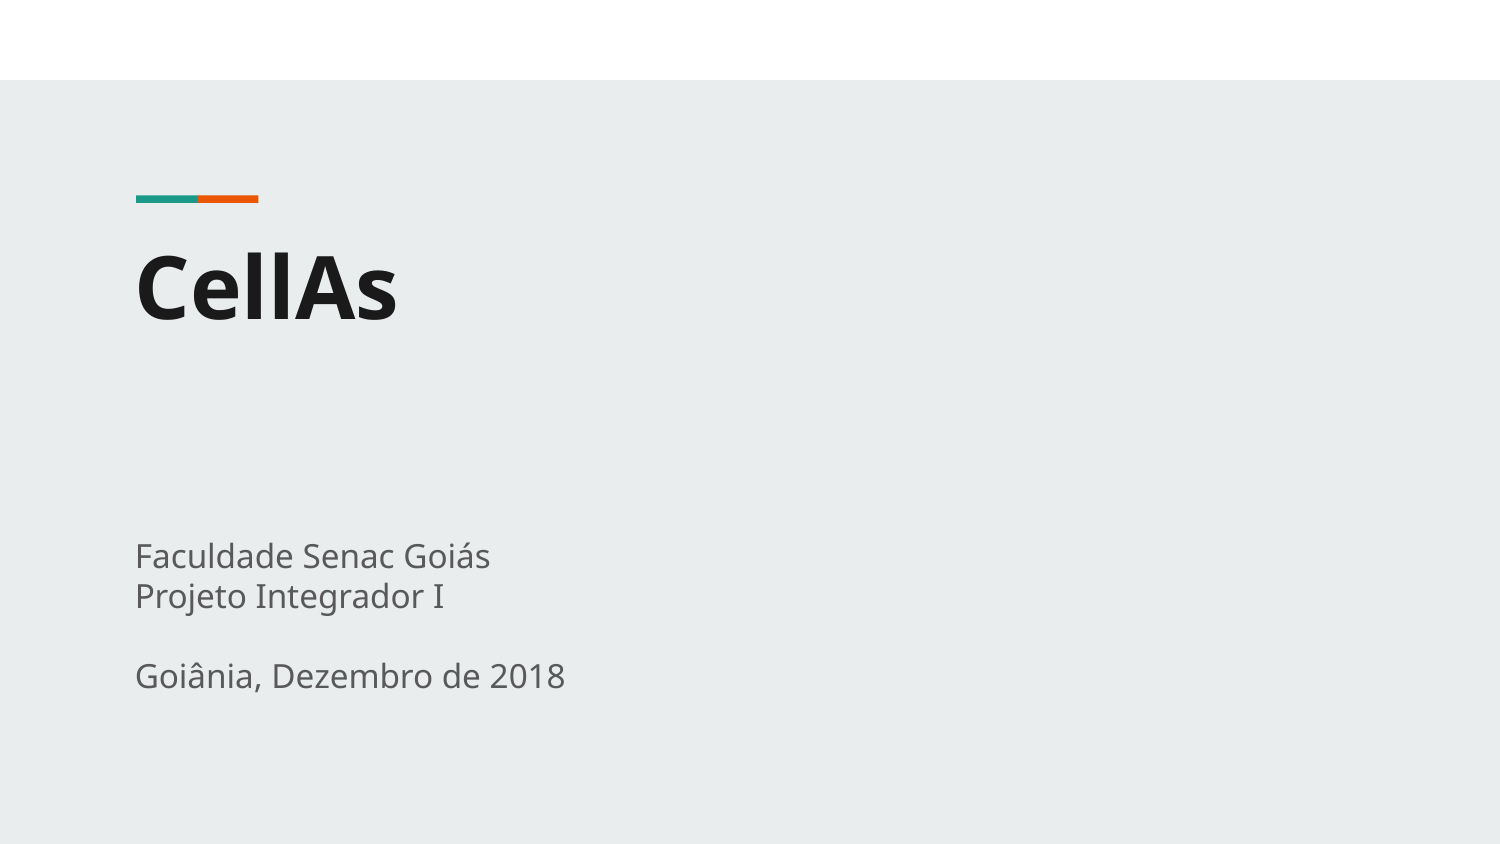

# CellAs
Faculdade Senac Goiás
Projeto Integrador I
Goiânia, Dezembro de 2018